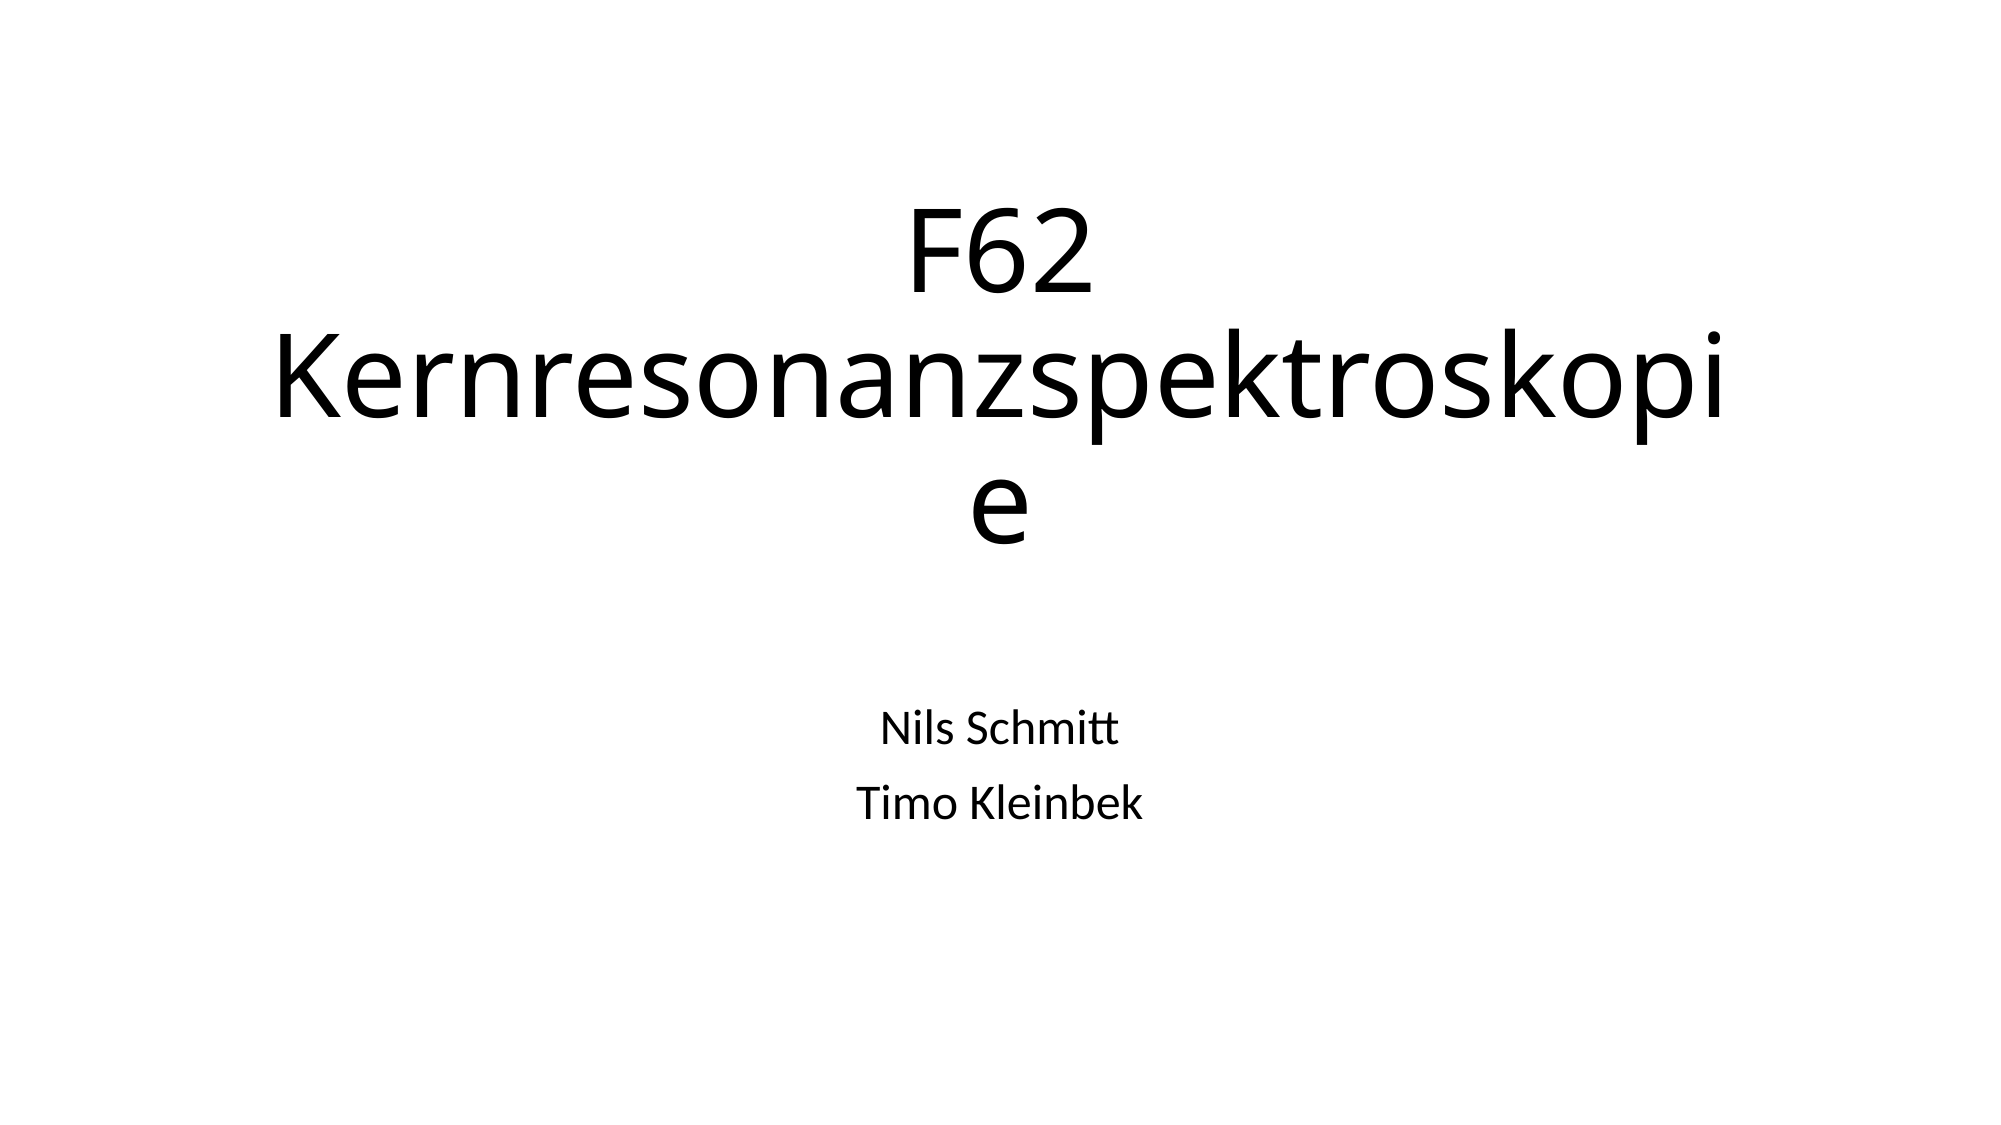

# F62 Kernresonanzspektroskopie
Nils Schmitt
Timo Kleinbek